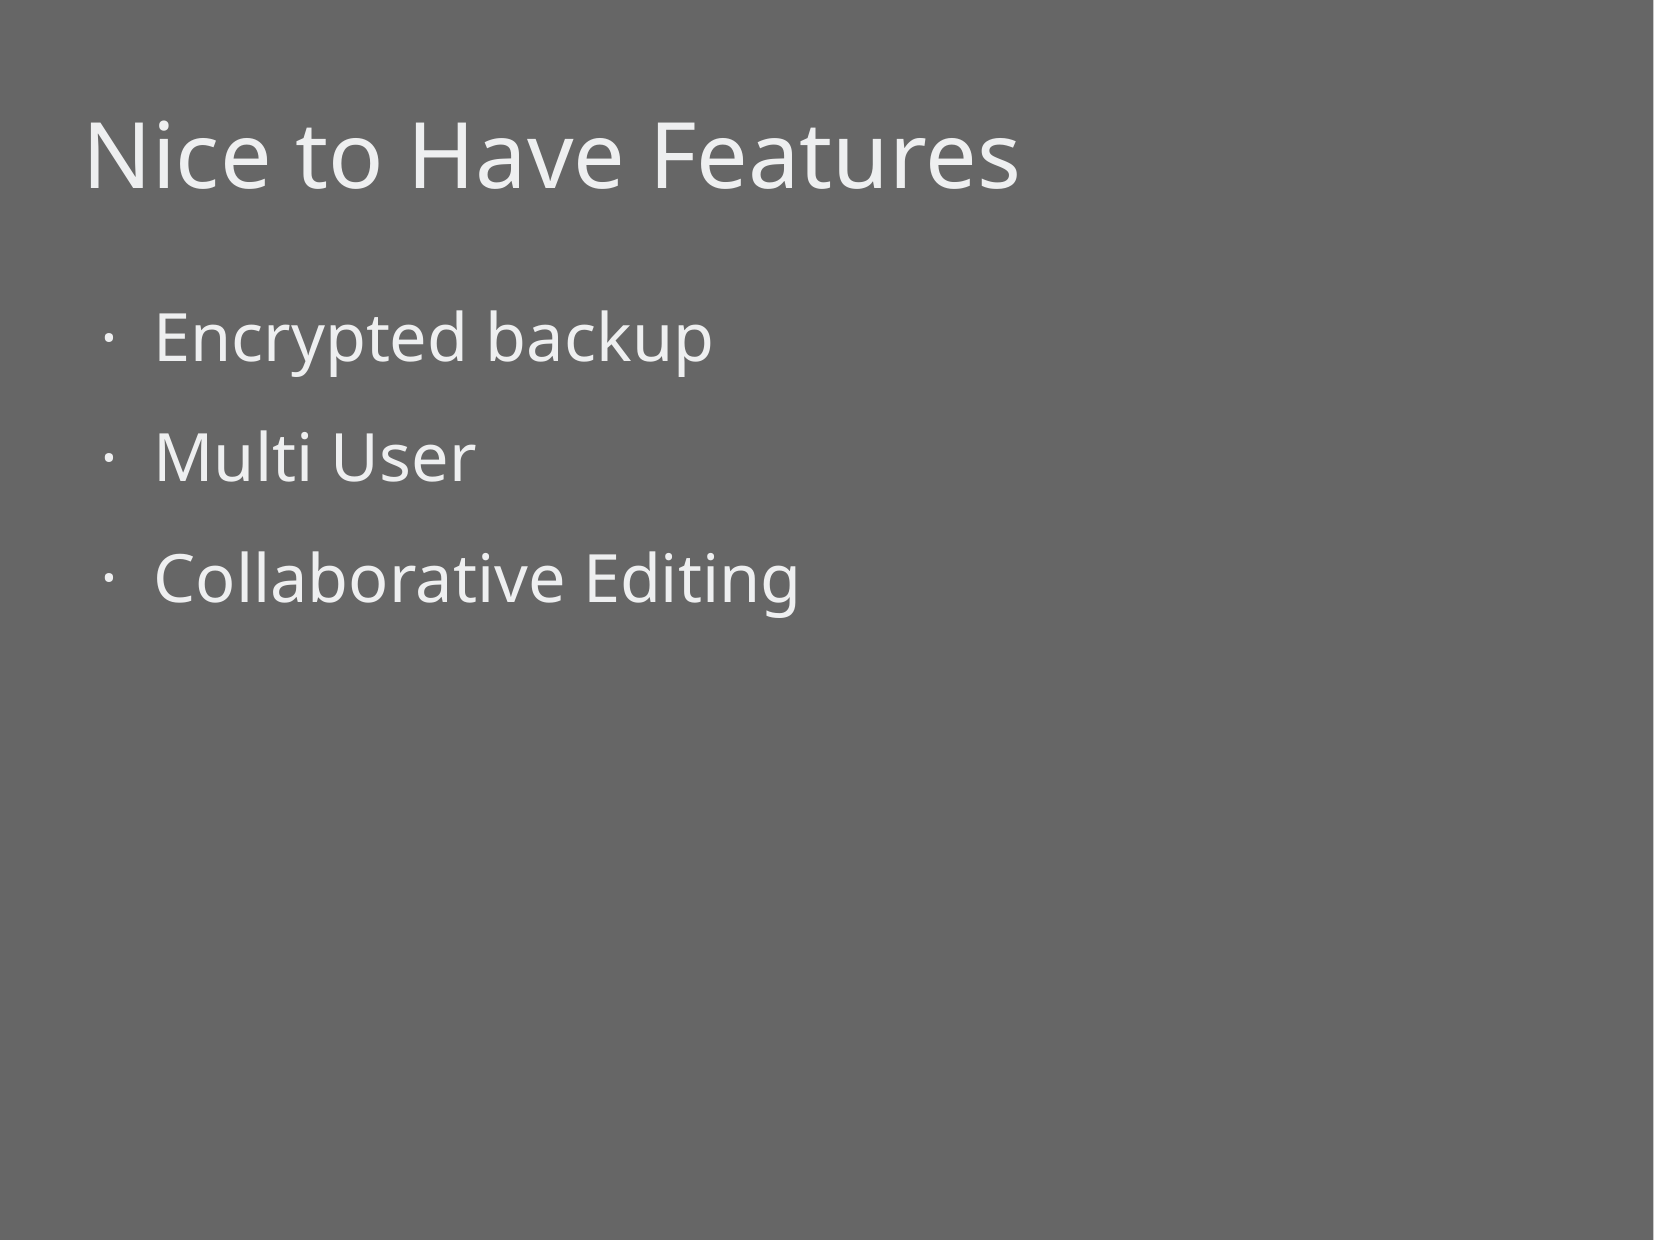

# Nice to Have Features
Encrypted backup
Multi User
Collaborative Editing